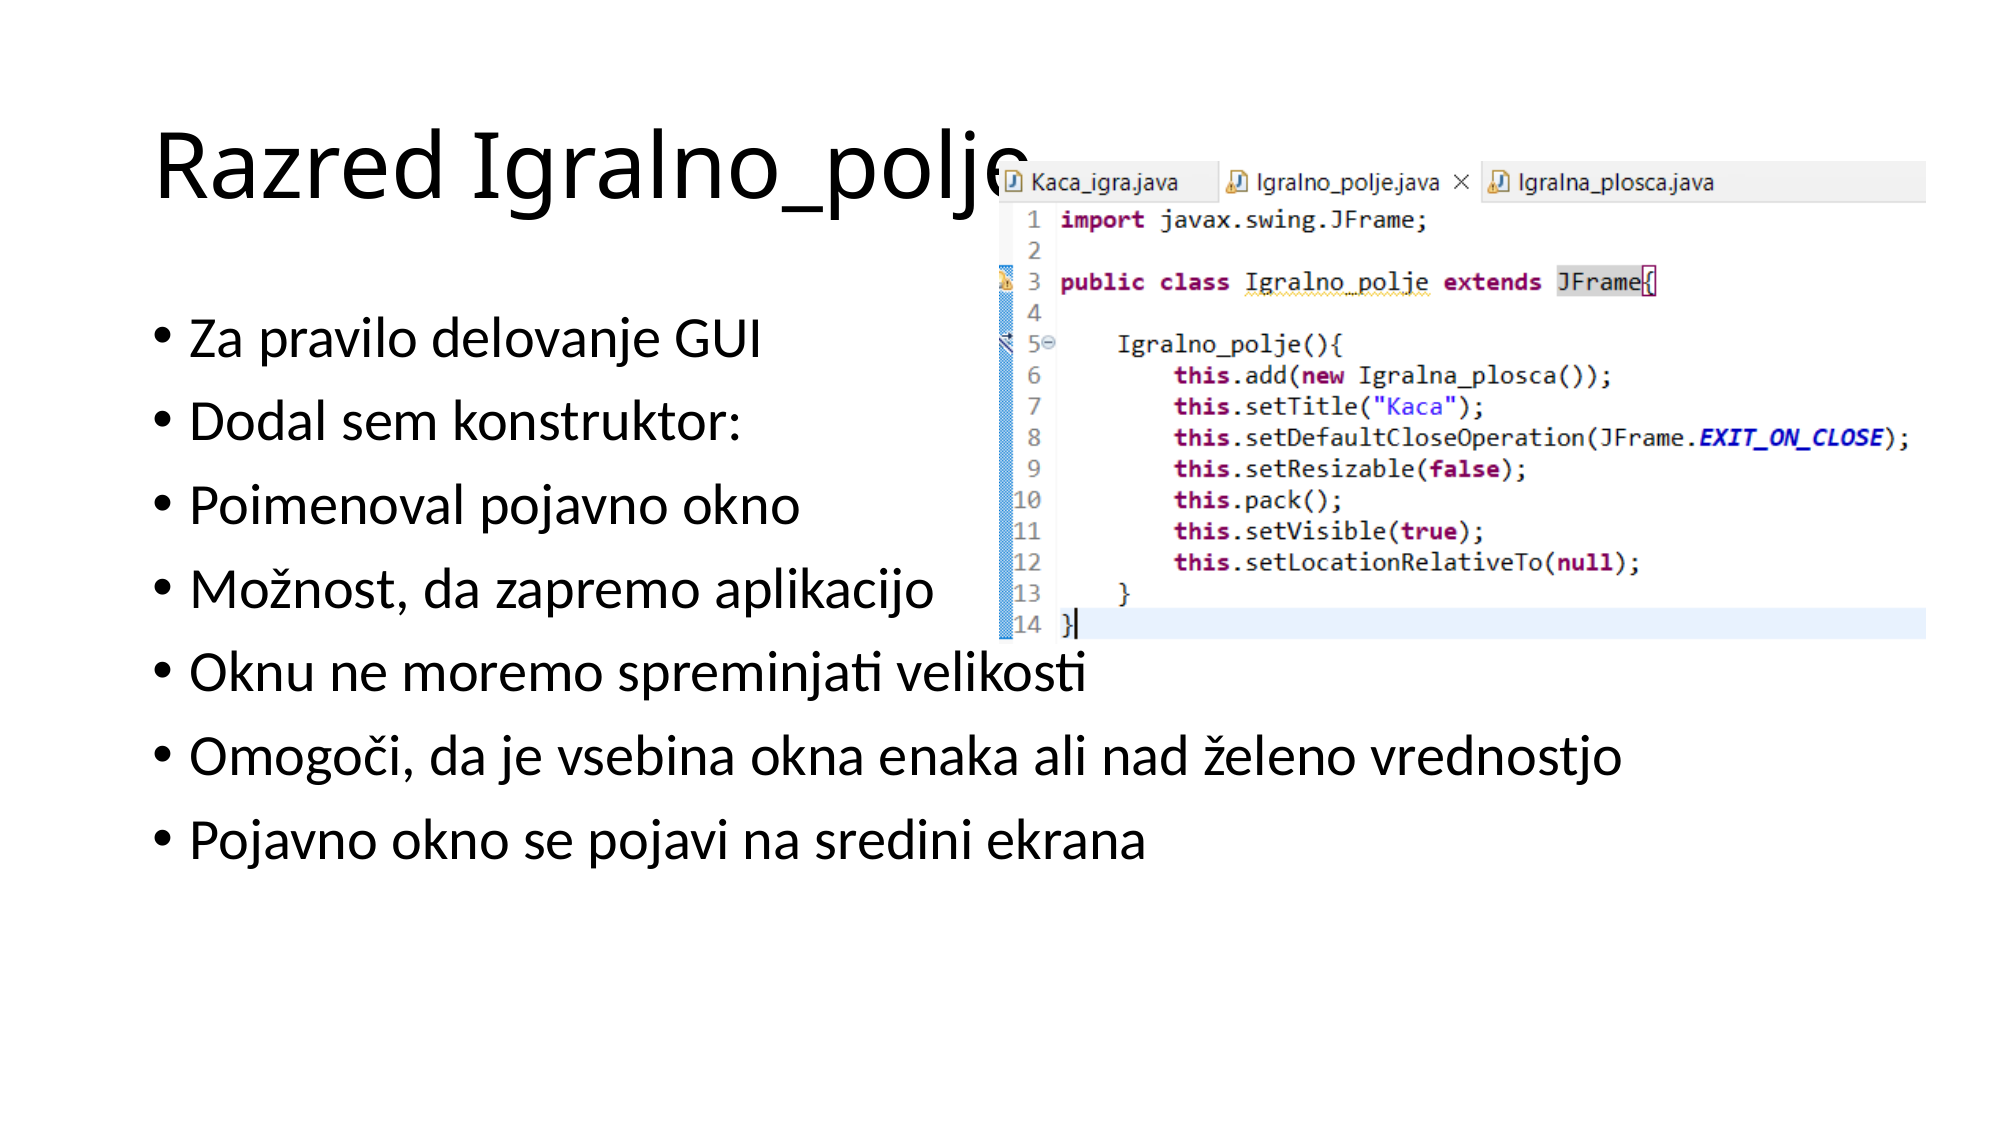

# Razred Igralno_polje
Za pravilo delovanje GUI
Dodal sem konstruktor:
Poimenoval pojavno okno
Možnost, da zapremo aplikacijo
Oknu ne moremo spreminjati velikosti
Omogoči, da je vsebina okna enaka ali nad želeno vrednostjo
Pojavno okno se pojavi na sredini ekrana